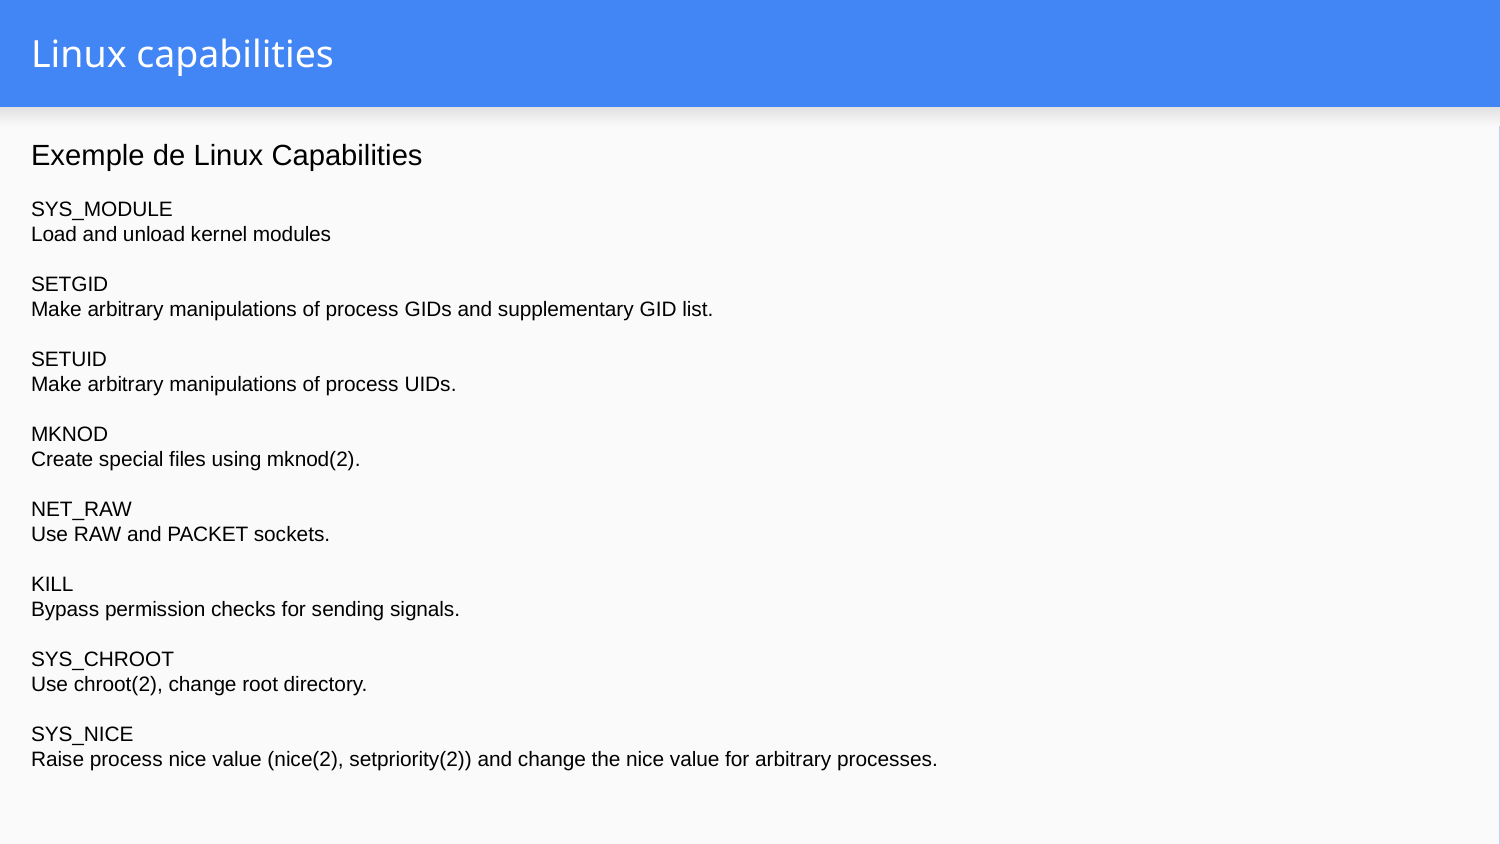

# Linux capabilities
Exemple de Linux Capabilities
SYS_MODULE
Load and unload kernel modules
SETGID
Make arbitrary manipulations of process GIDs and supplementary GID list.
SETUID
Make arbitrary manipulations of process UIDs.
MKNOD
Create special files using mknod(2).
NET_RAW
Use RAW and PACKET sockets.
KILL
Bypass permission checks for sending signals.
SYS_CHROOT
Use chroot(2), change root directory.
SYS_NICE
Raise process nice value (nice(2), setpriority(2)) and change the nice value for arbitrary processes.